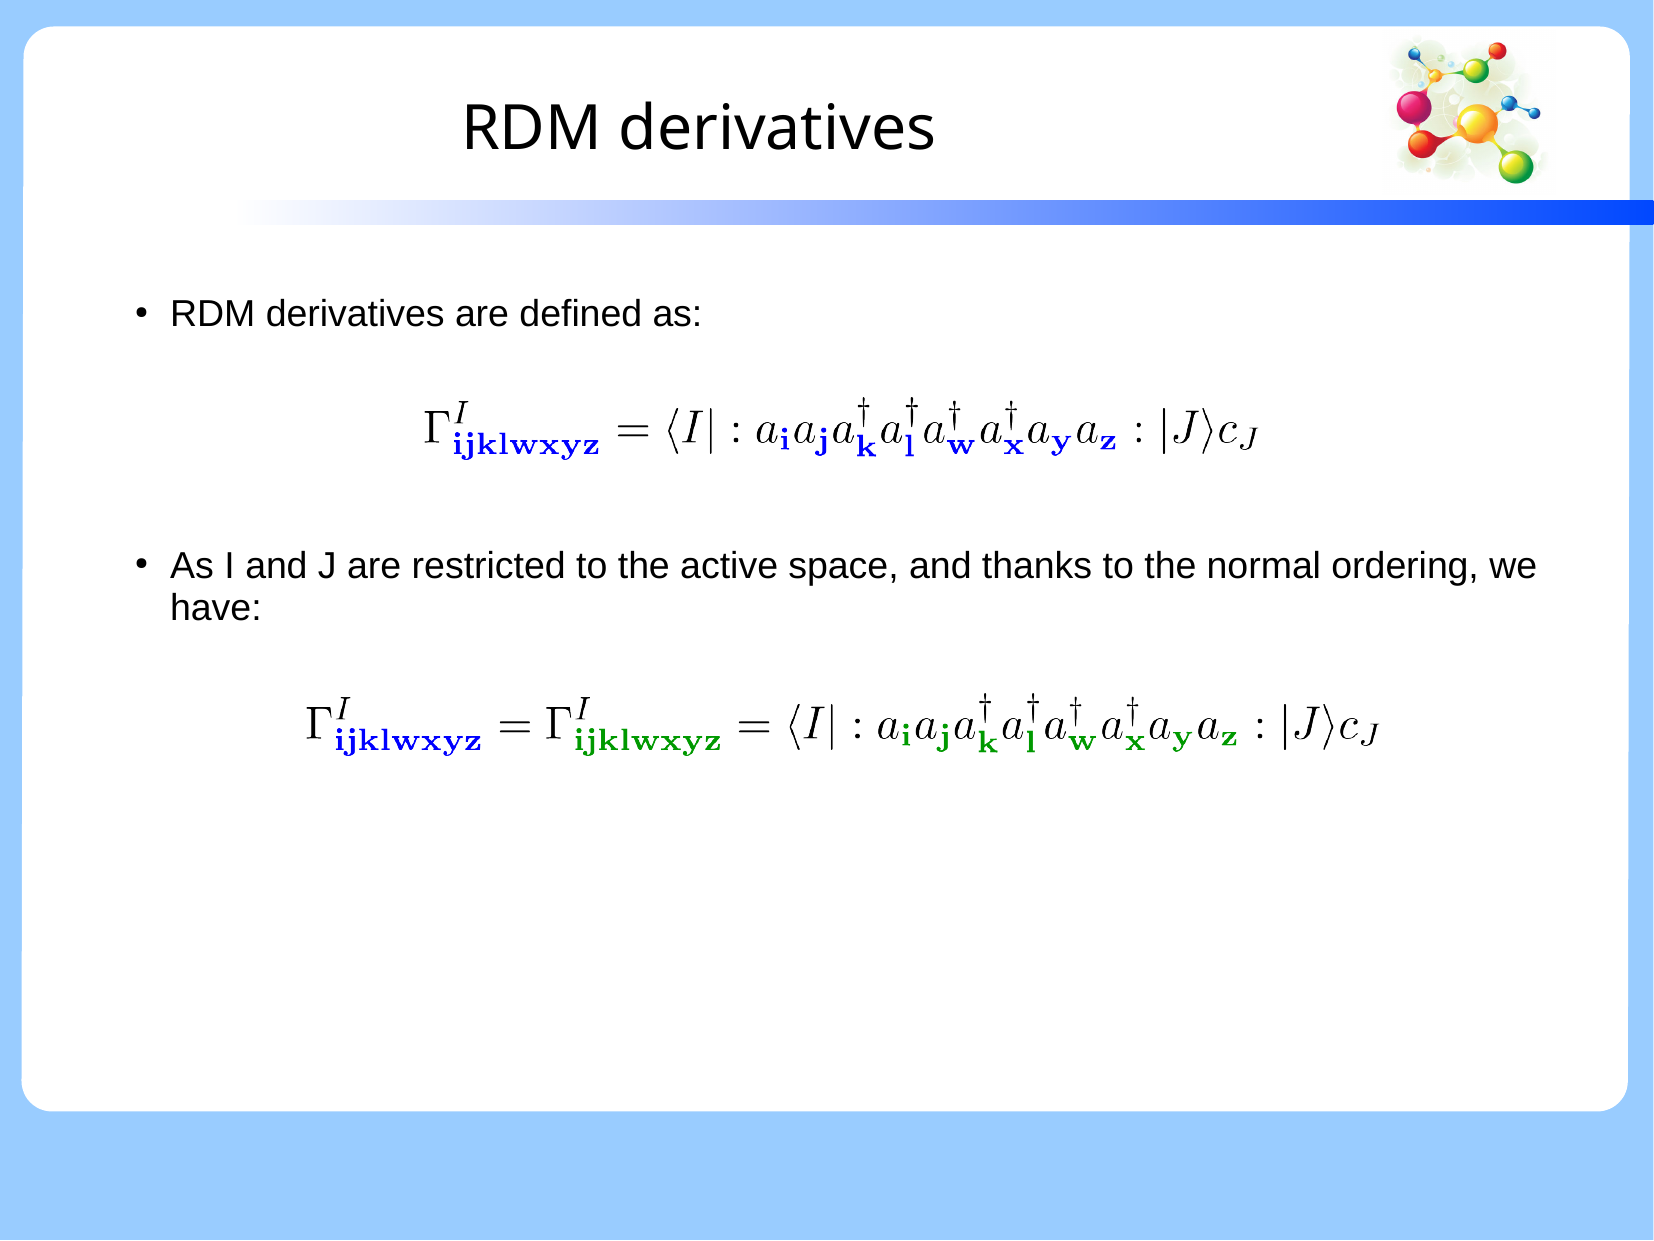

# RDM derivatives
RDM derivatives are defined as:
As I and J are restricted to the active space, and thanks to the normal ordering, we have: